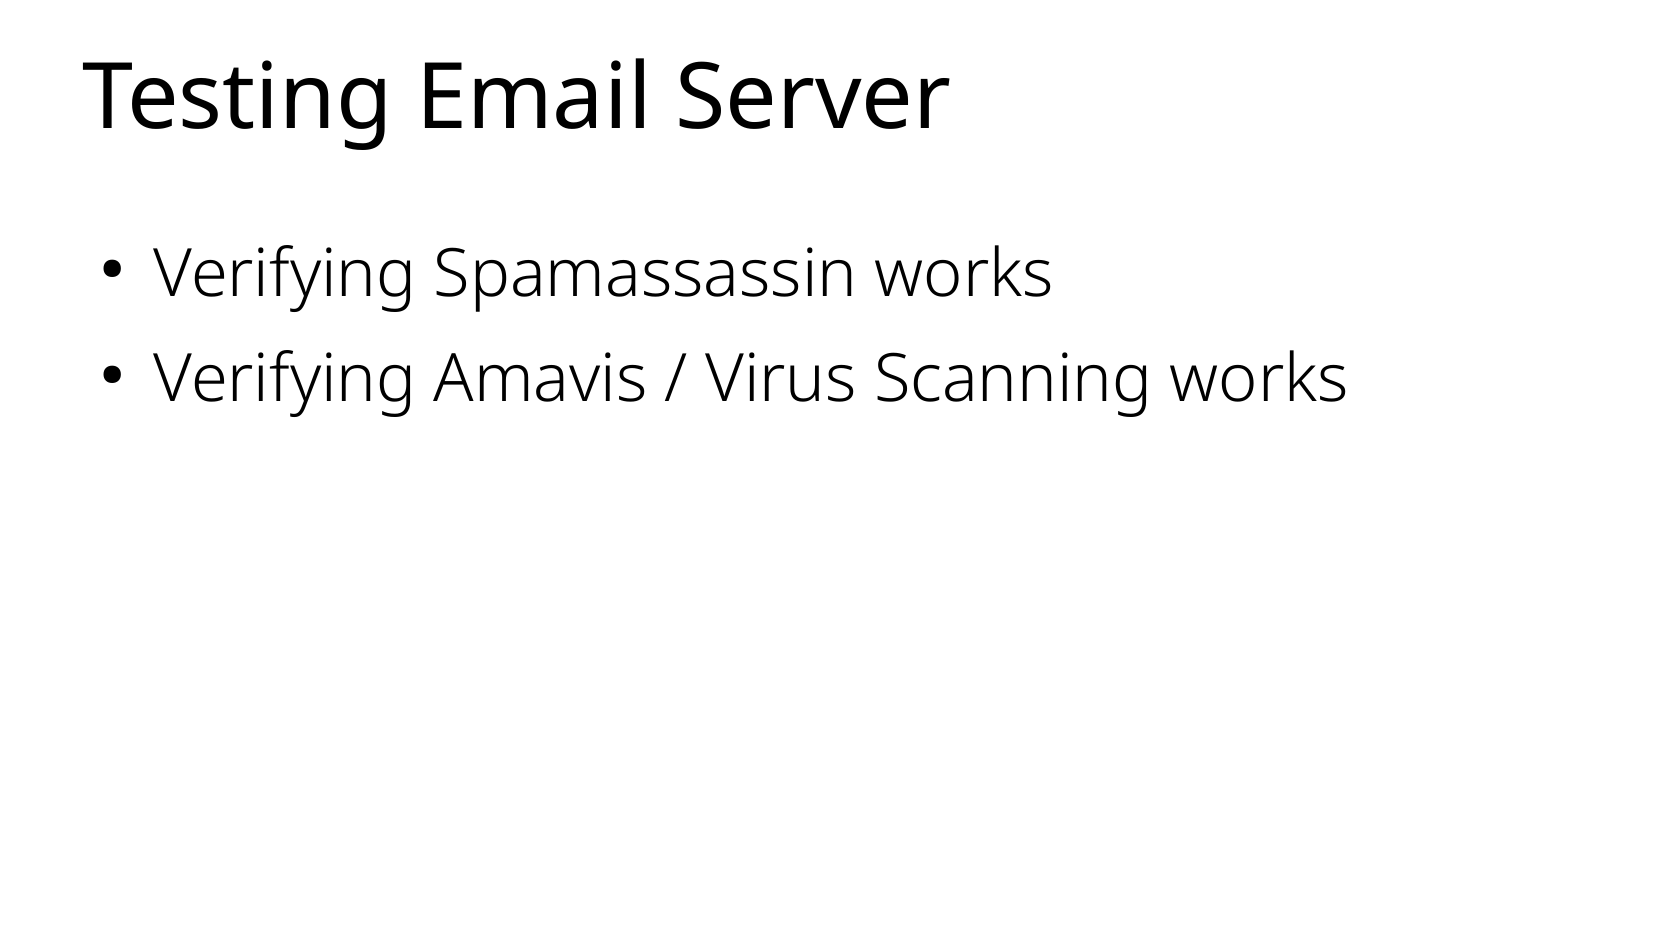

# Testing Email Server
Verifying Spamassassin works
Verifying Amavis / Virus Scanning works